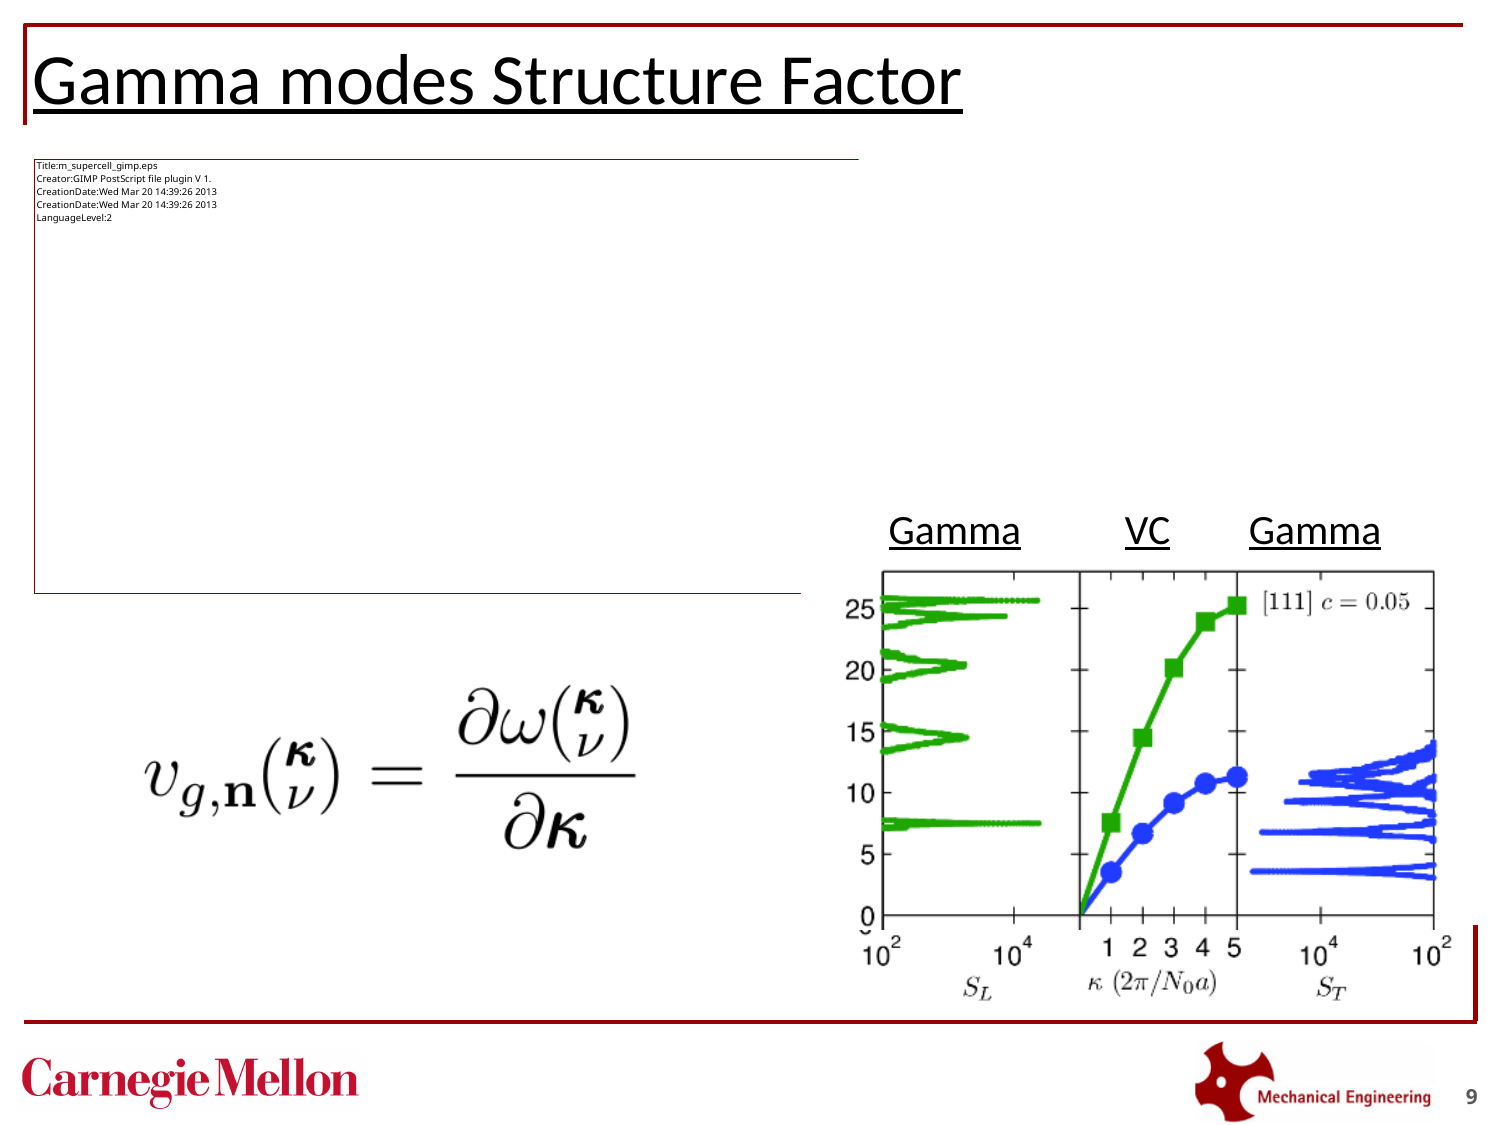

# Gamma modes Structure Factor
Gamma
VC
Gamma